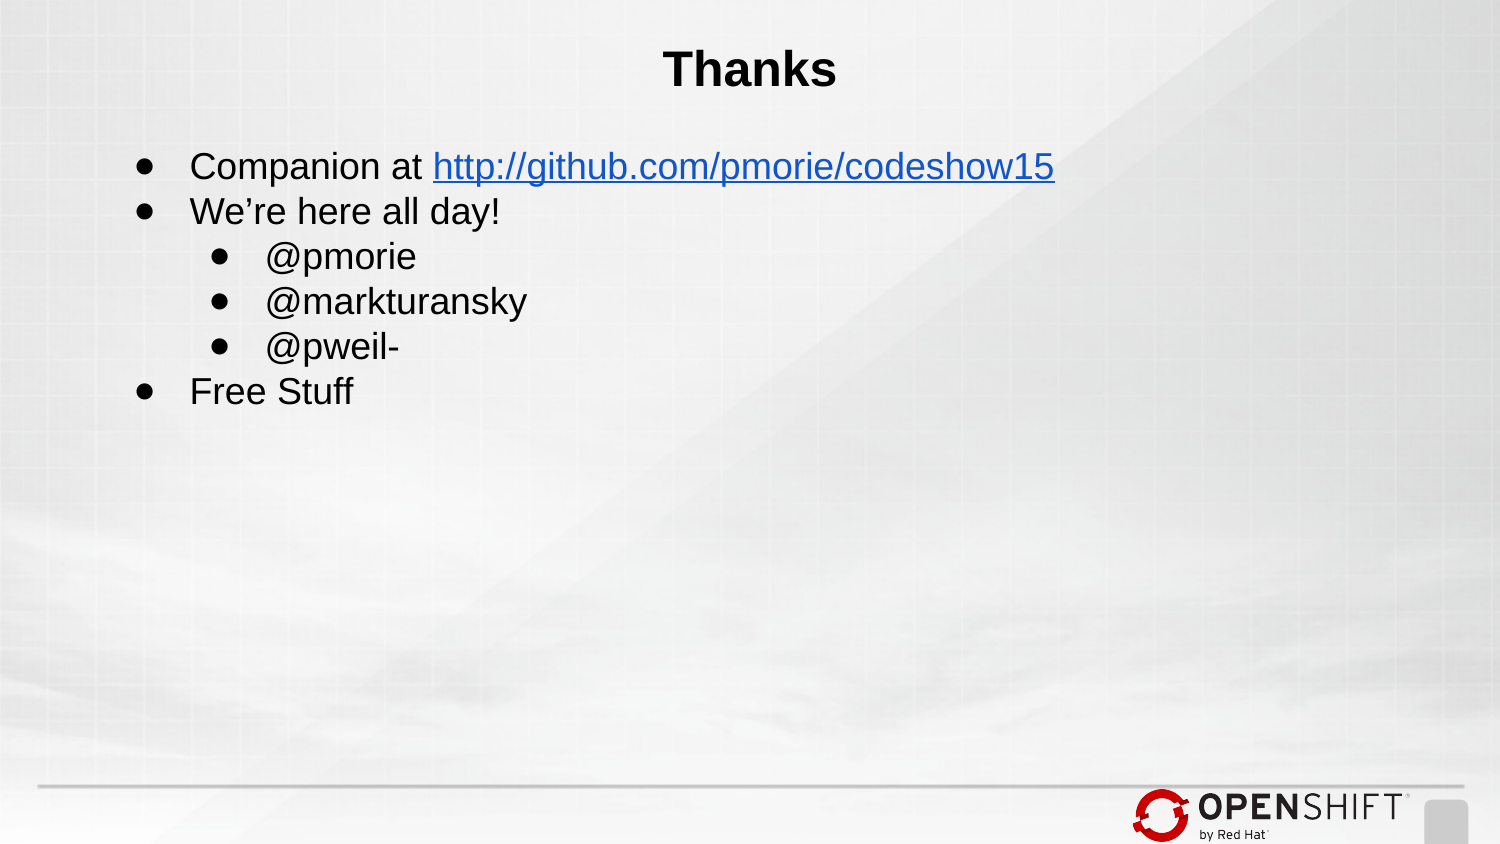

# Thanks
Companion at http://github.com/pmorie/codeshow15
We’re here all day!
@pmorie
@markturansky
@pweil-
Free Stuff